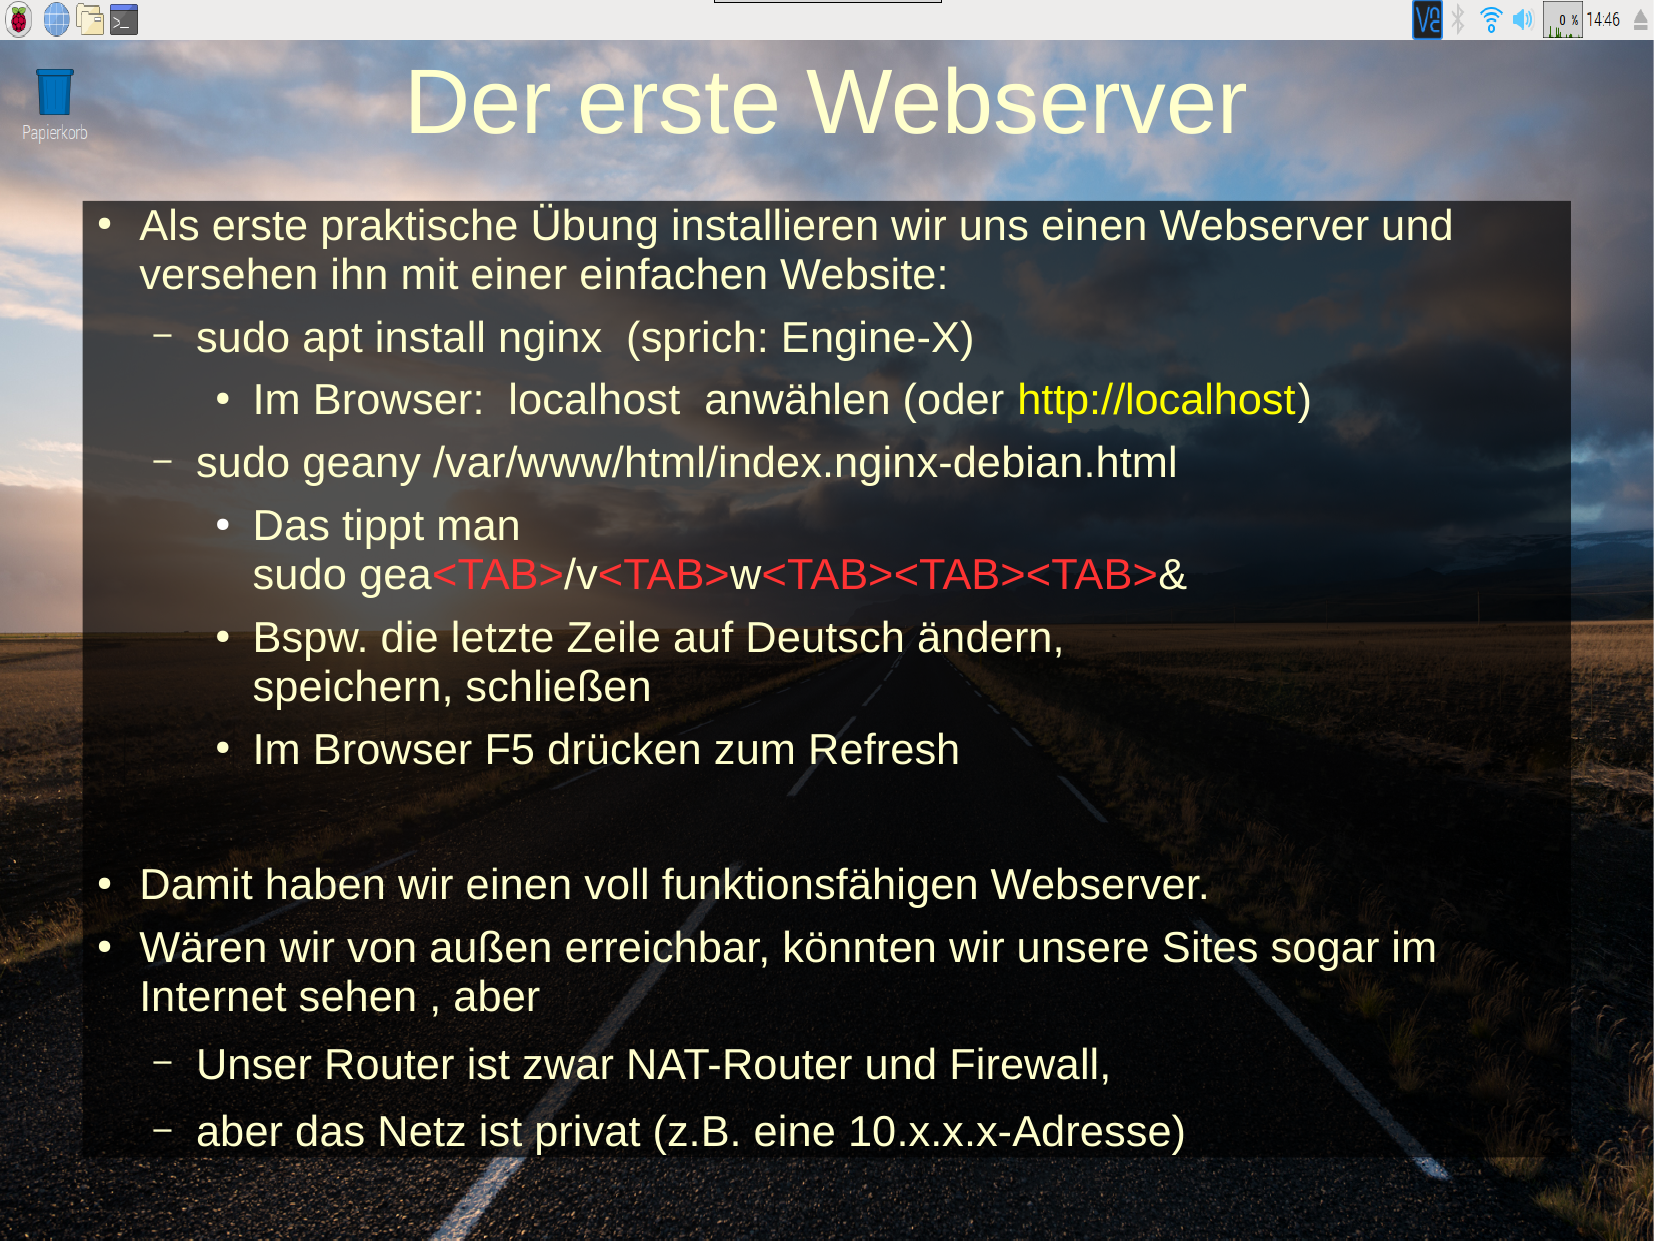

# Der erste Webserver
Als erste praktische Übung installieren wir uns einen Webserver und versehen ihn mit einer einfachen Website:
sudo apt install nginx (sprich: Engine-X)
Im Browser: localhost anwählen (oder http://localhost)
sudo geany /var/www/html/index.nginx-debian.html
Das tippt man
sudo gea<TAB>/v<TAB>w<TAB><TAB><TAB>&
Bspw. die letzte Zeile auf Deutsch ändern,
speichern, schließen
Im Browser F5 drücken zum Refresh
Damit haben wir einen voll funktionsfähigen Webserver.
Wären wir von außen erreichbar, könnten wir unsere Sites sogar im Internet sehen , aber
Unser Router ist zwar NAT-Router und Firewall,
aber das Netz ist privat (z.B. eine 10.x.x.x-Adresse)
27